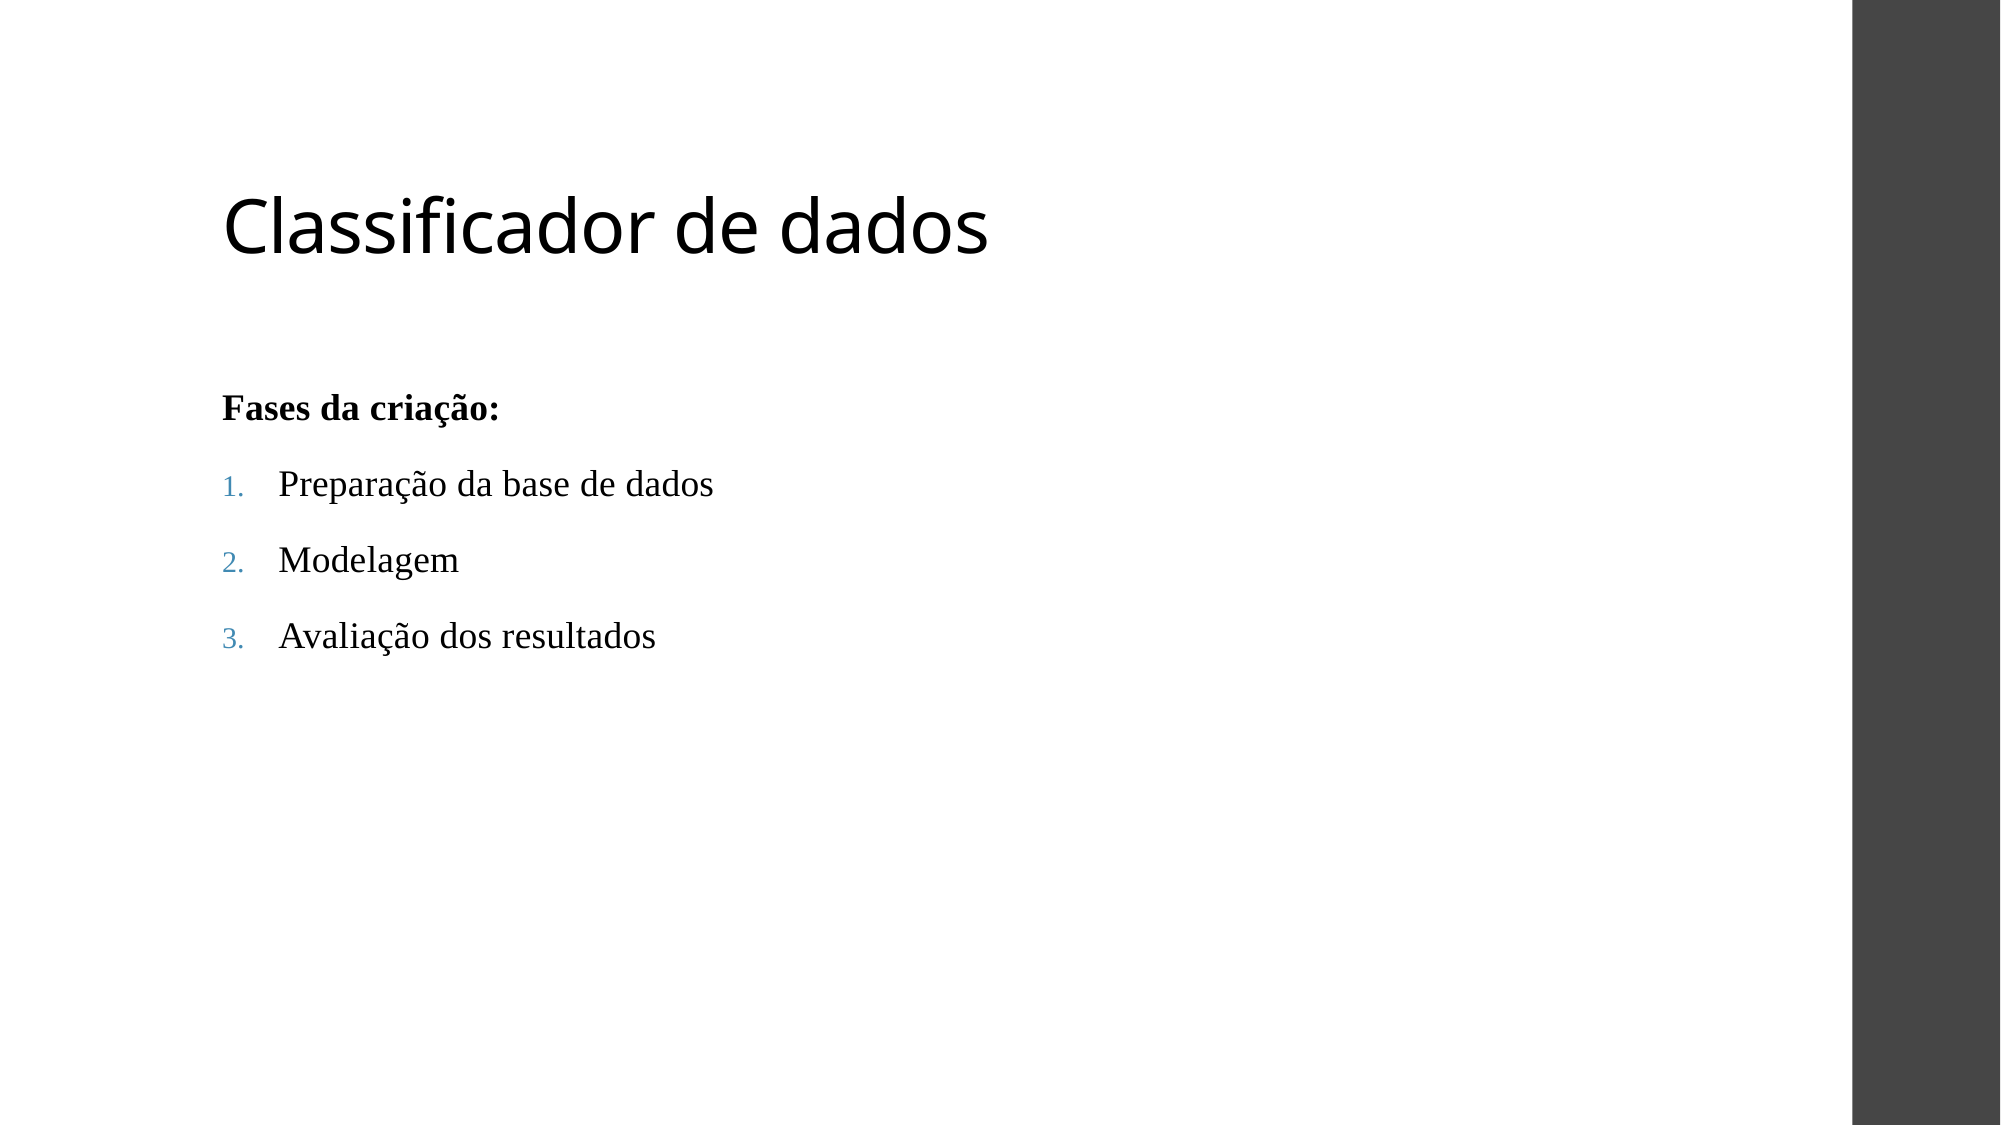

# Classificador de dados
Fases da criação:
Preparação da base de dados
Modelagem
Avaliação dos resultados